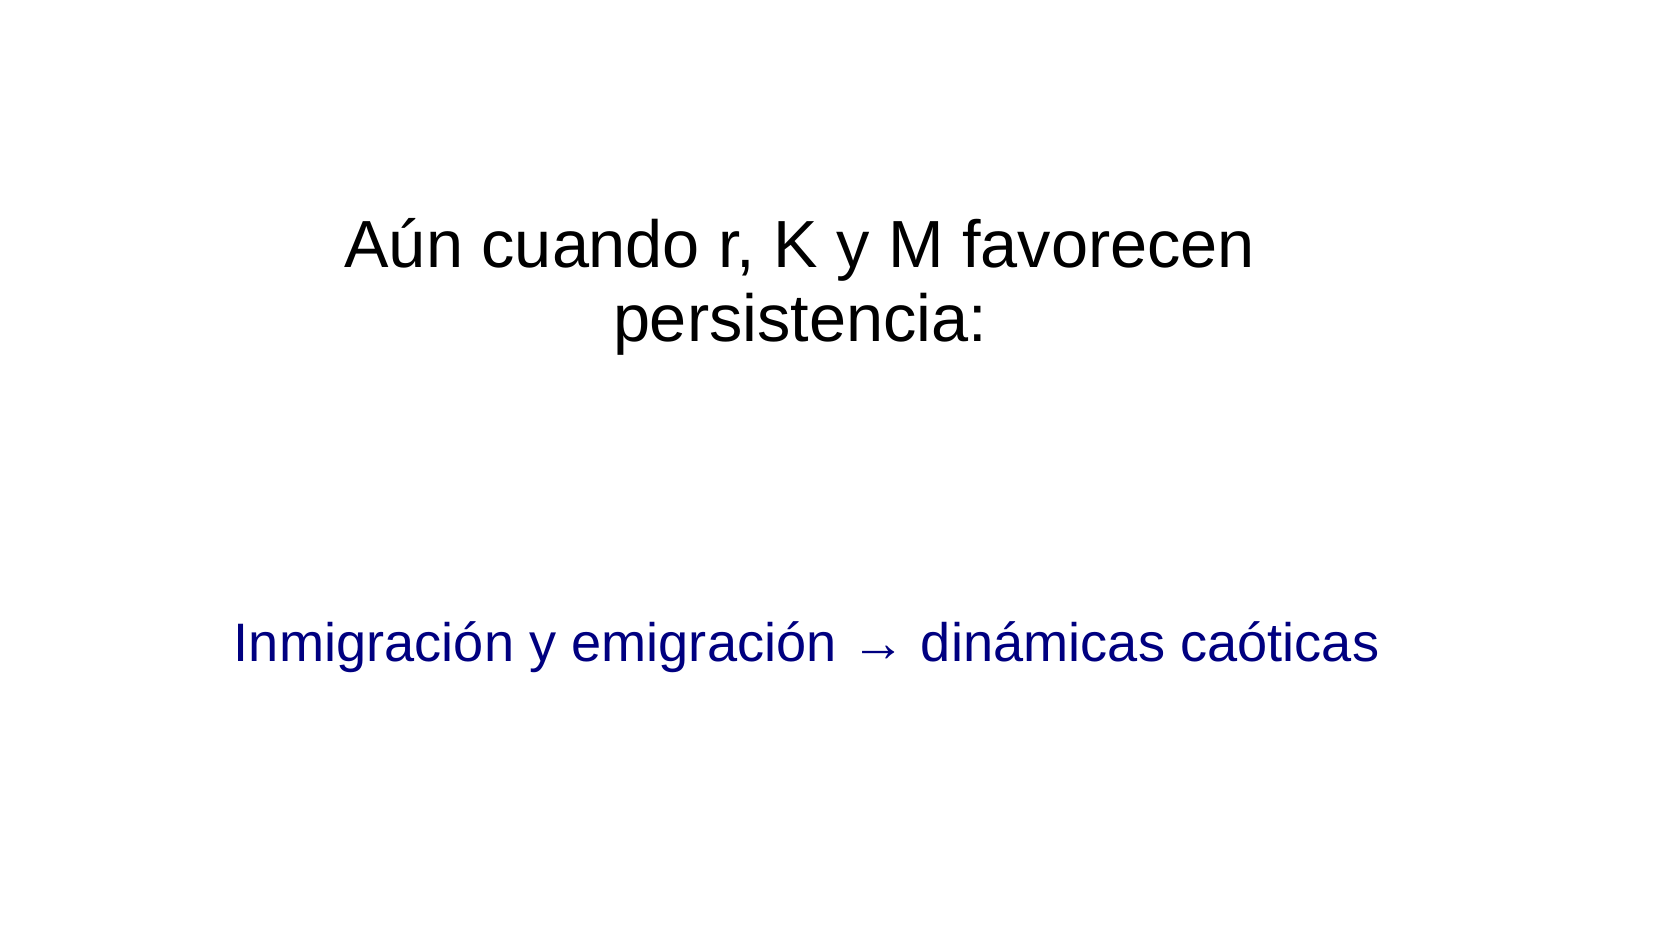

# Aún cuando r, K y M favorecen persistencia:
Inmigración y emigración → dinámicas caóticas